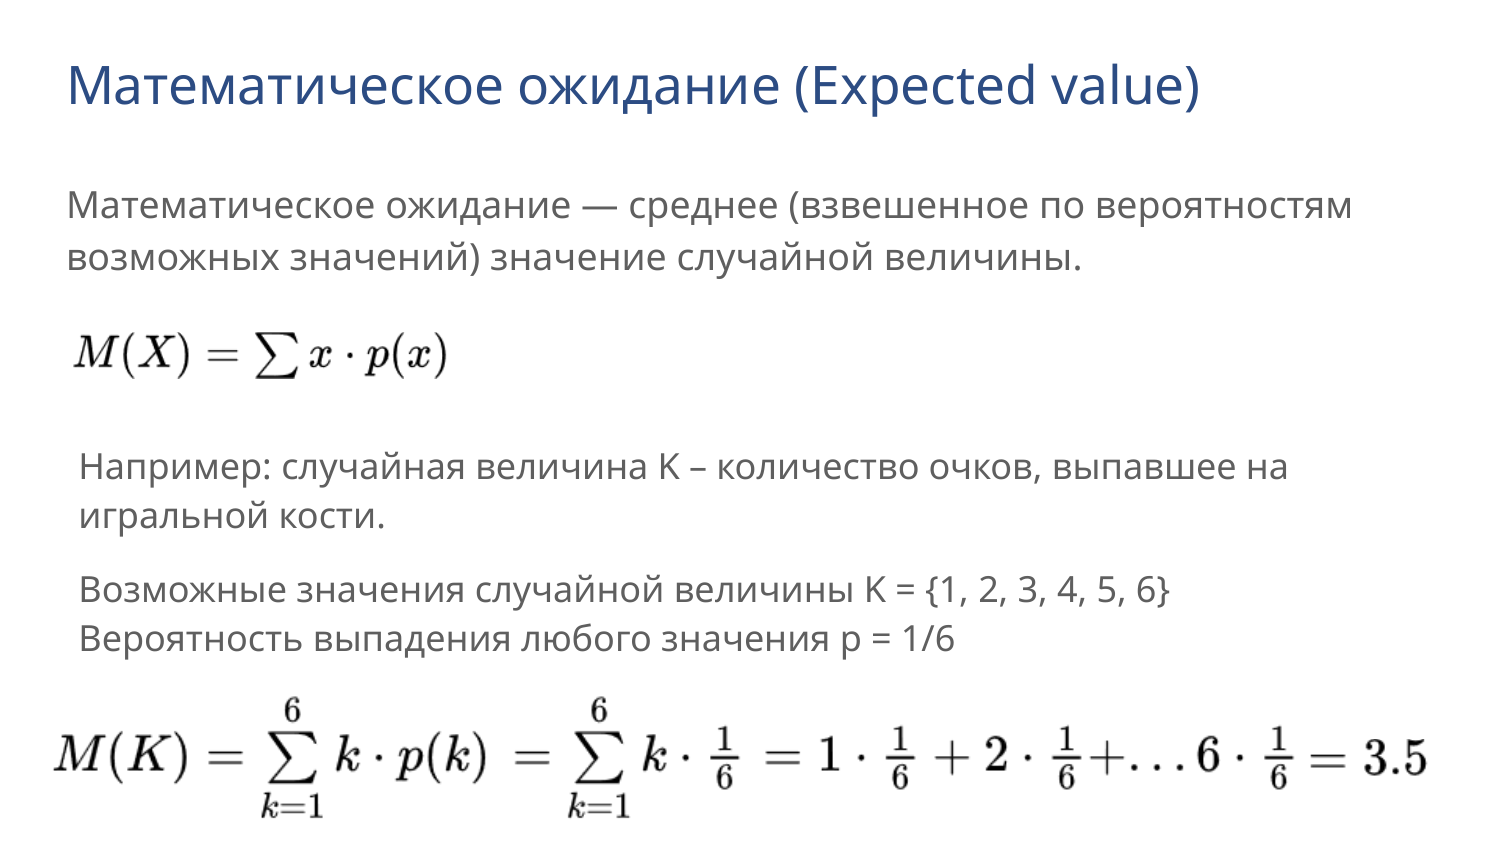

# Математическое ожидание (Expected value)
Математическое ожидание — среднее (взвешенное по вероятностям возможных значений) значение случайной величины.
Например: случайная величина K – количество очков, выпавшее на игральной кости.
Возможные значения случайной величины K = {1, 2, 3, 4, 5, 6}
Вероятность выпадения любого значения p = 1/6